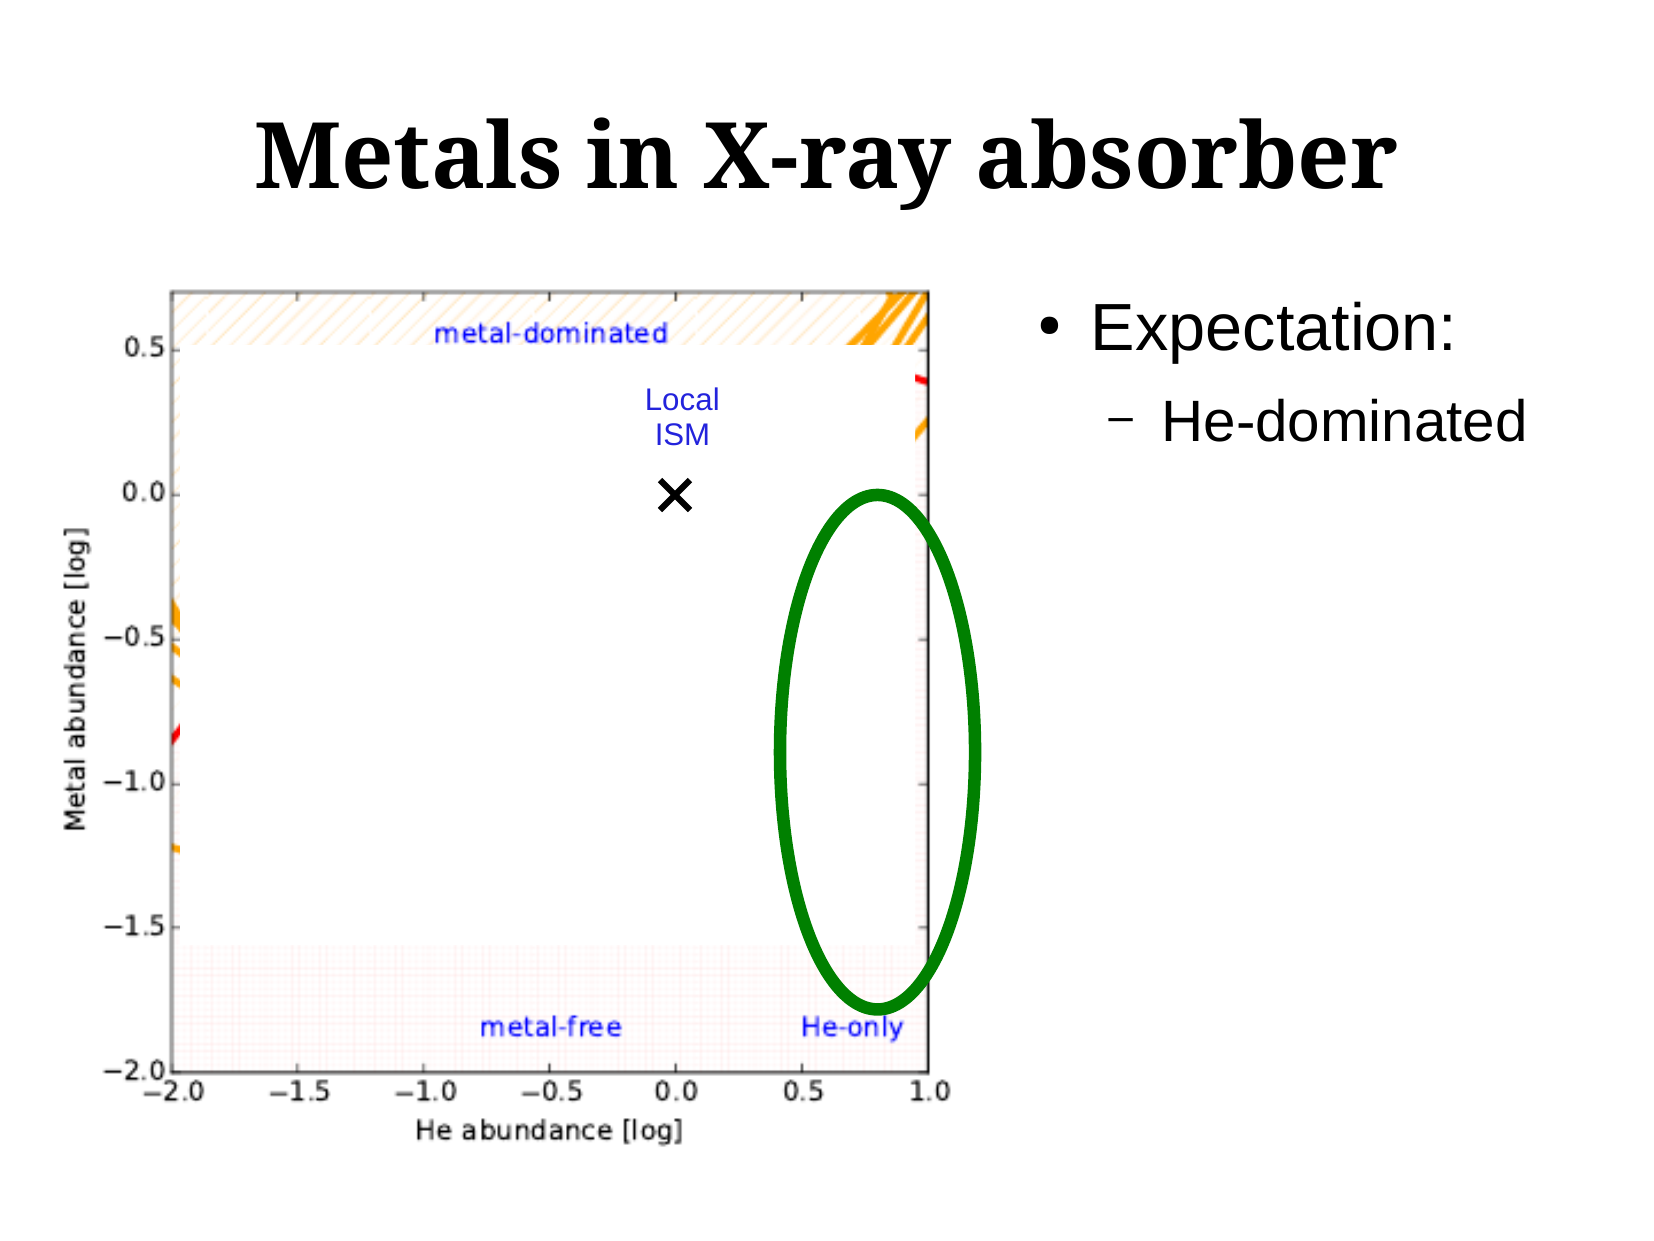

# Metals in X-ray absorber
Expectation:
He-dominated
Local ISM